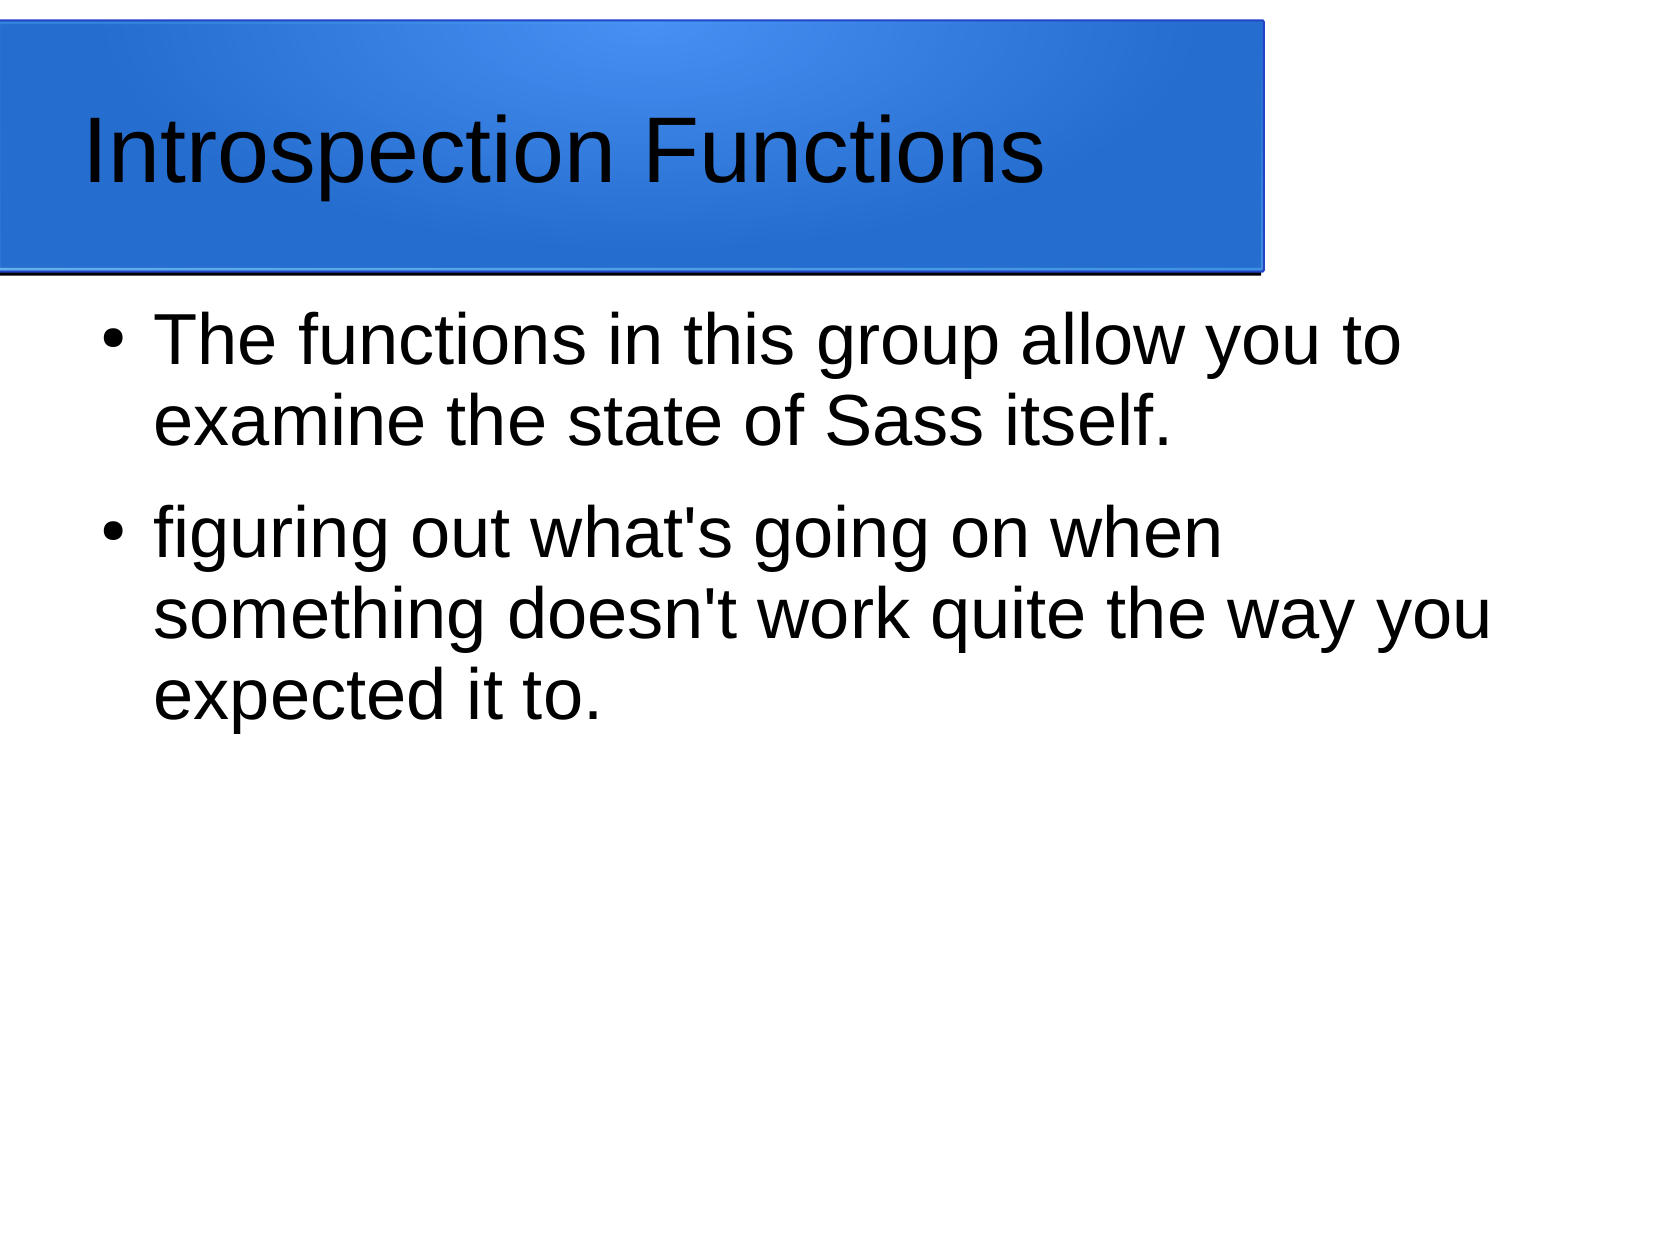

# Introspection Functions
The functions in this group allow you to examine the state of Sass itself.
figuring out what's going on when something doesn't work quite the way you expected it to.